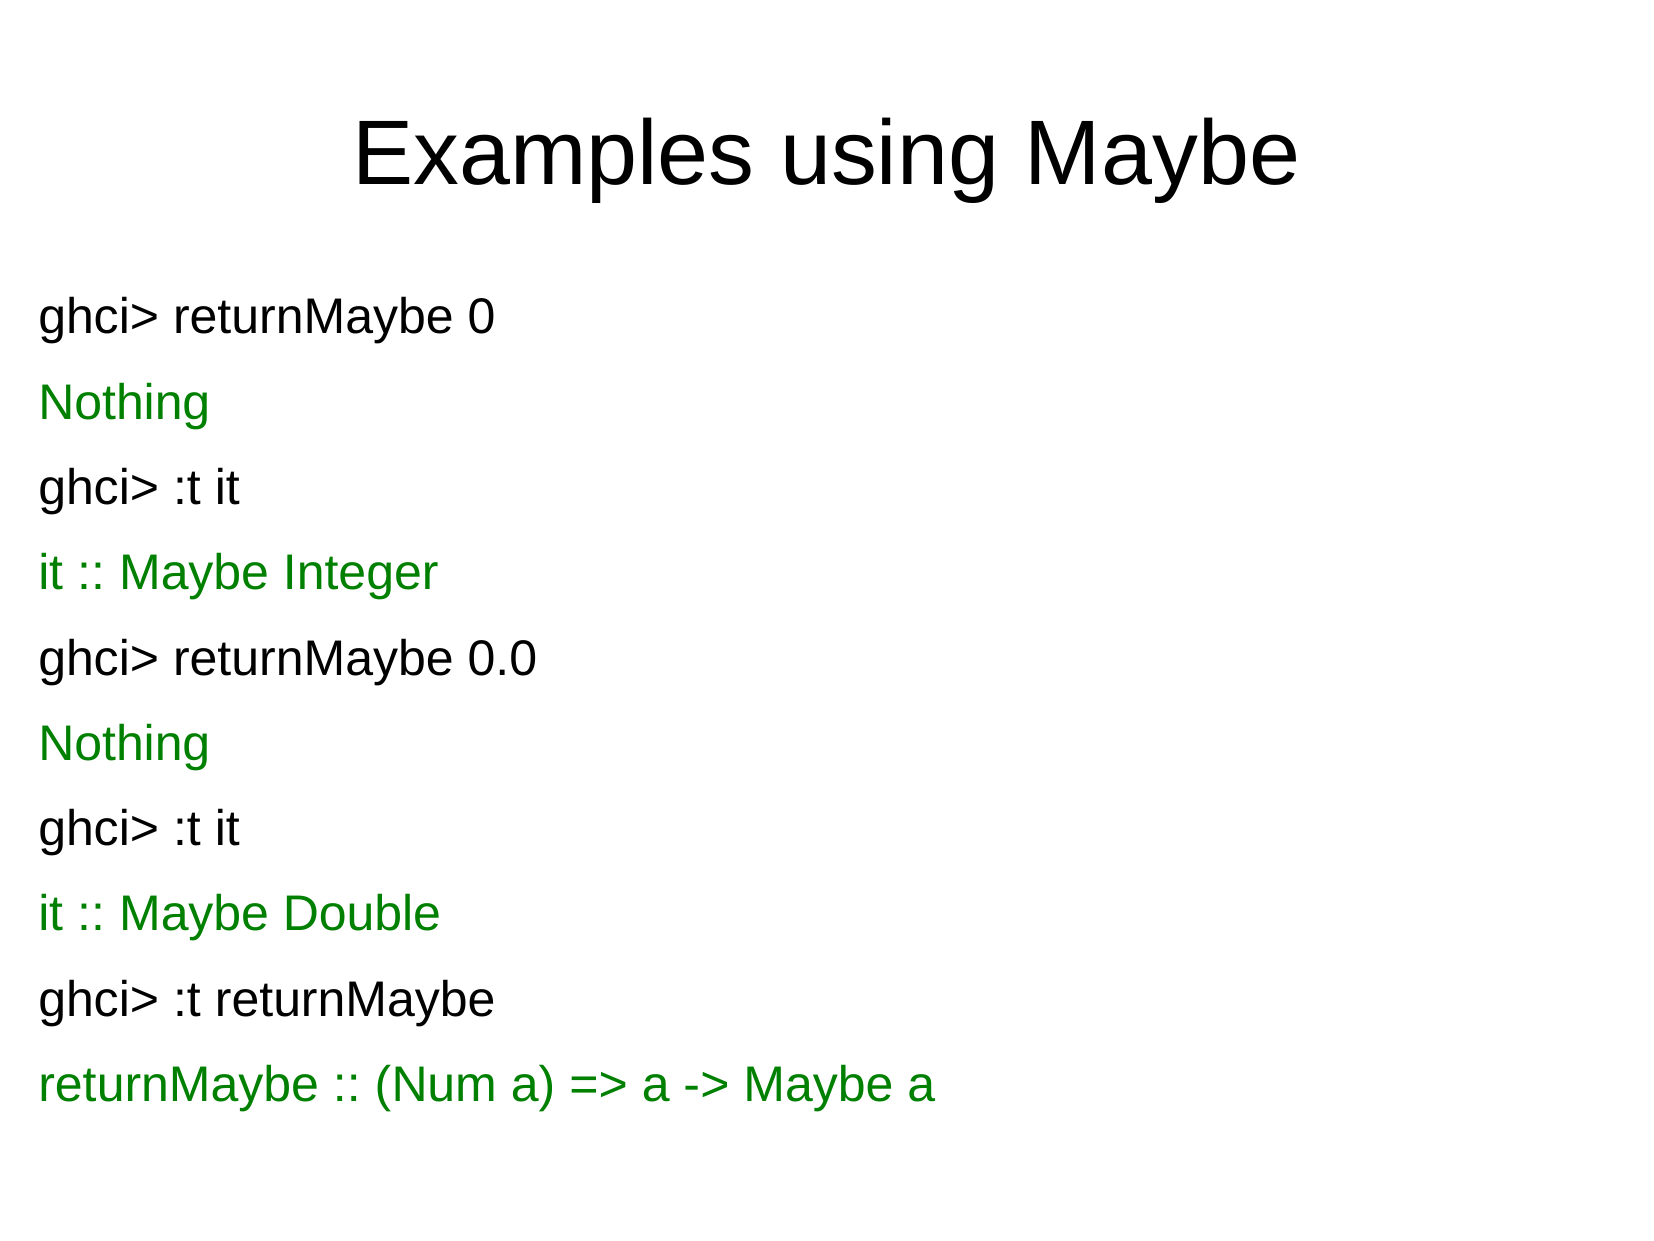

# Examples using Maybe
ghci> returnMaybe 0
Nothing
ghci> :t it
it :: Maybe Integer
ghci> returnMaybe 0.0
Nothing
ghci> :t it
it :: Maybe Double
ghci> :t returnMaybe
returnMaybe :: (Num a) => a -> Maybe a